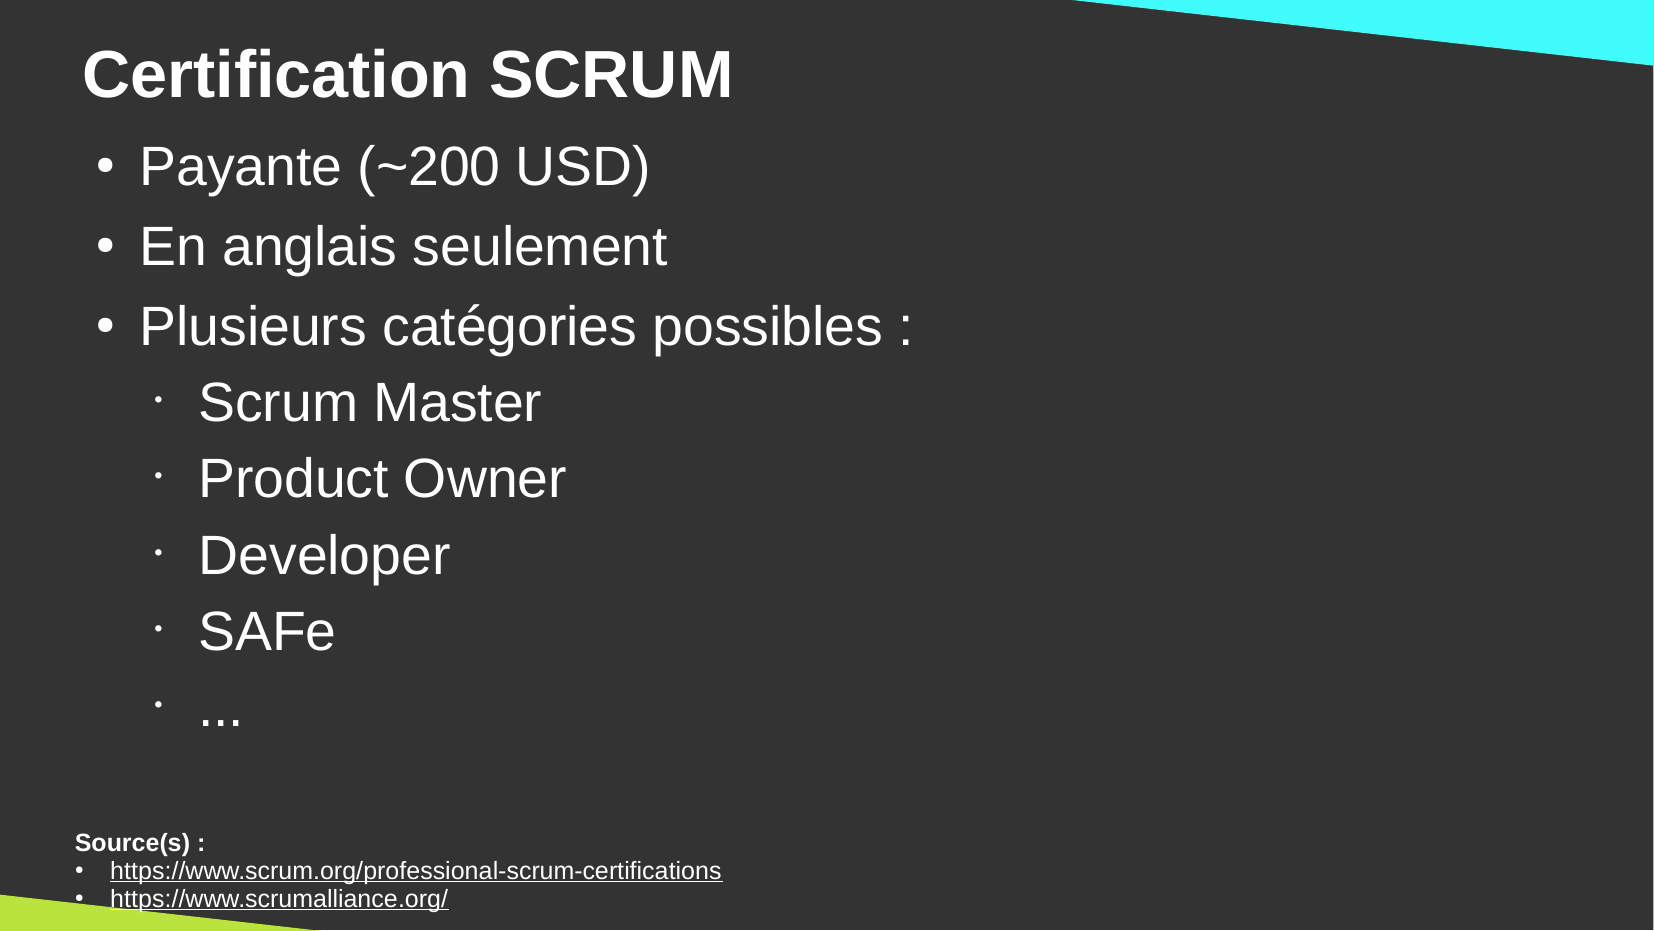

# Certification SCRUM
Payante (~200 USD)
En anglais seulement
Plusieurs catégories possibles :
Scrum Master
Product Owner
Developer
SAFe
...
Source(s) :
https://www.scrum.org/professional-scrum-certifications
https://www.scrumalliance.org/